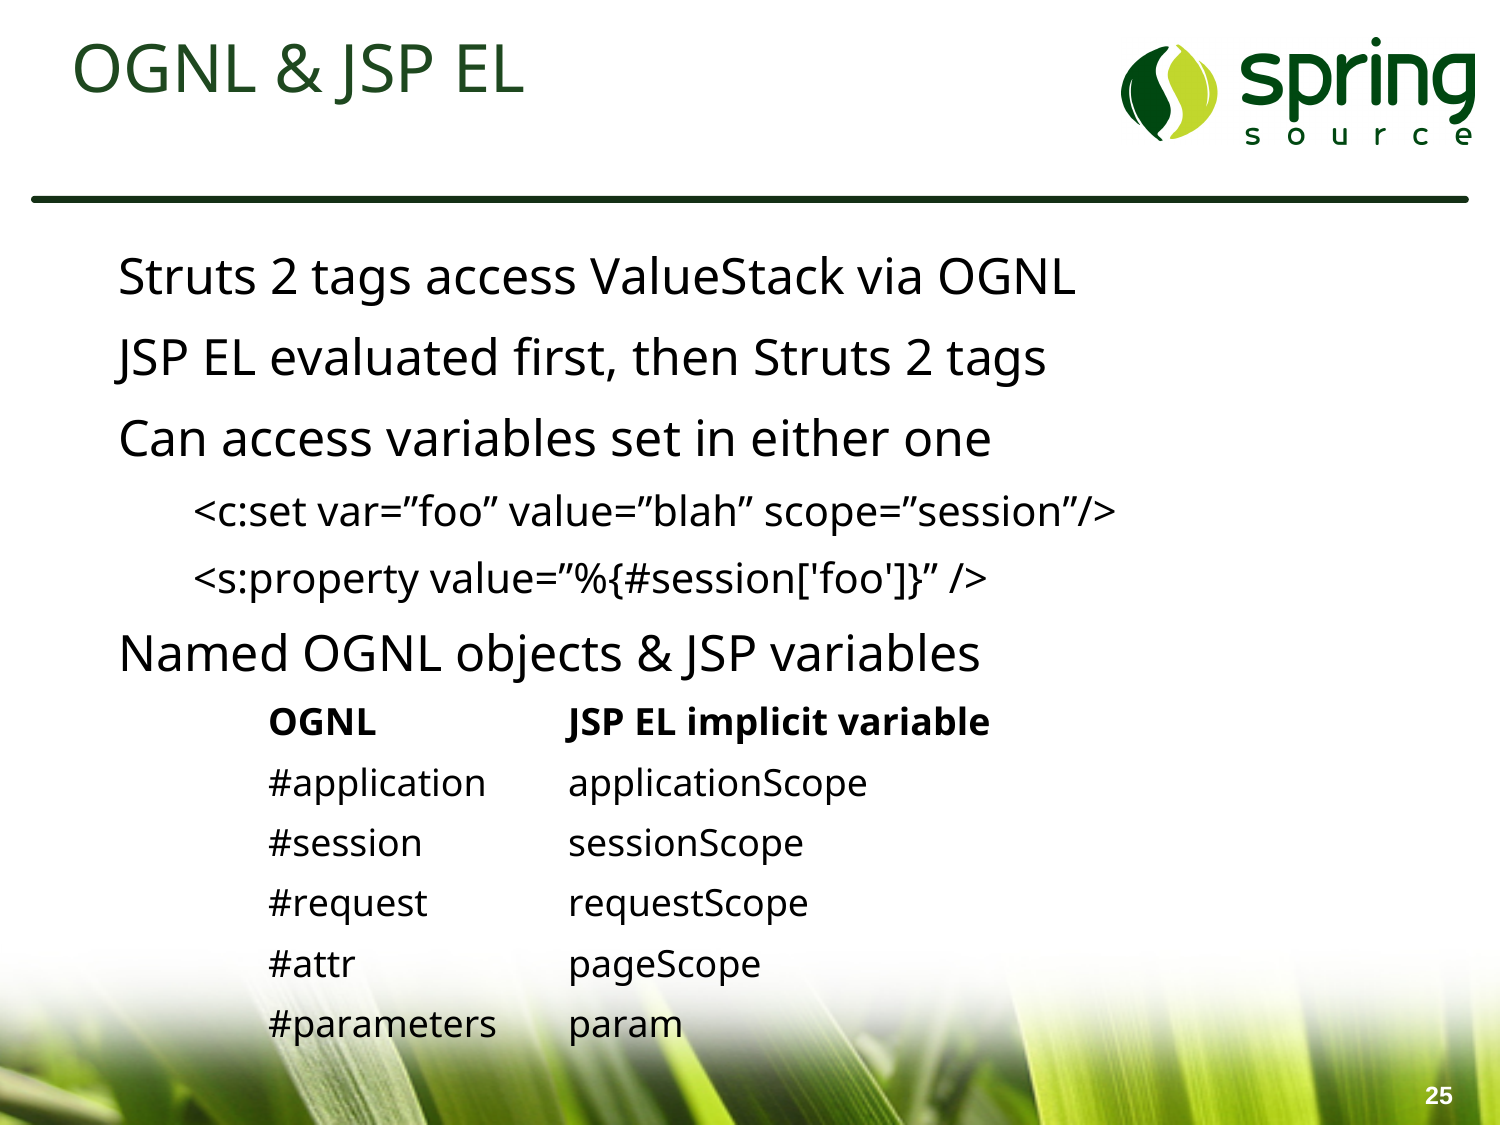

# OGNL & JSP EL
Struts 2 tags access ValueStack via OGNL
JSP EL evaluated first, then Struts 2 tags
Can access variables set in either one
<c:set var=”foo” value=”blah” scope=”session”/>
<s:property value=”%{#session['foo']}” />
Named OGNL objects & JSP variables
OGNL		JSP EL implicit variable
#application	applicationScope
#session	sessionScope
#request	requestScope
#attr		pageScope
#parameters	param